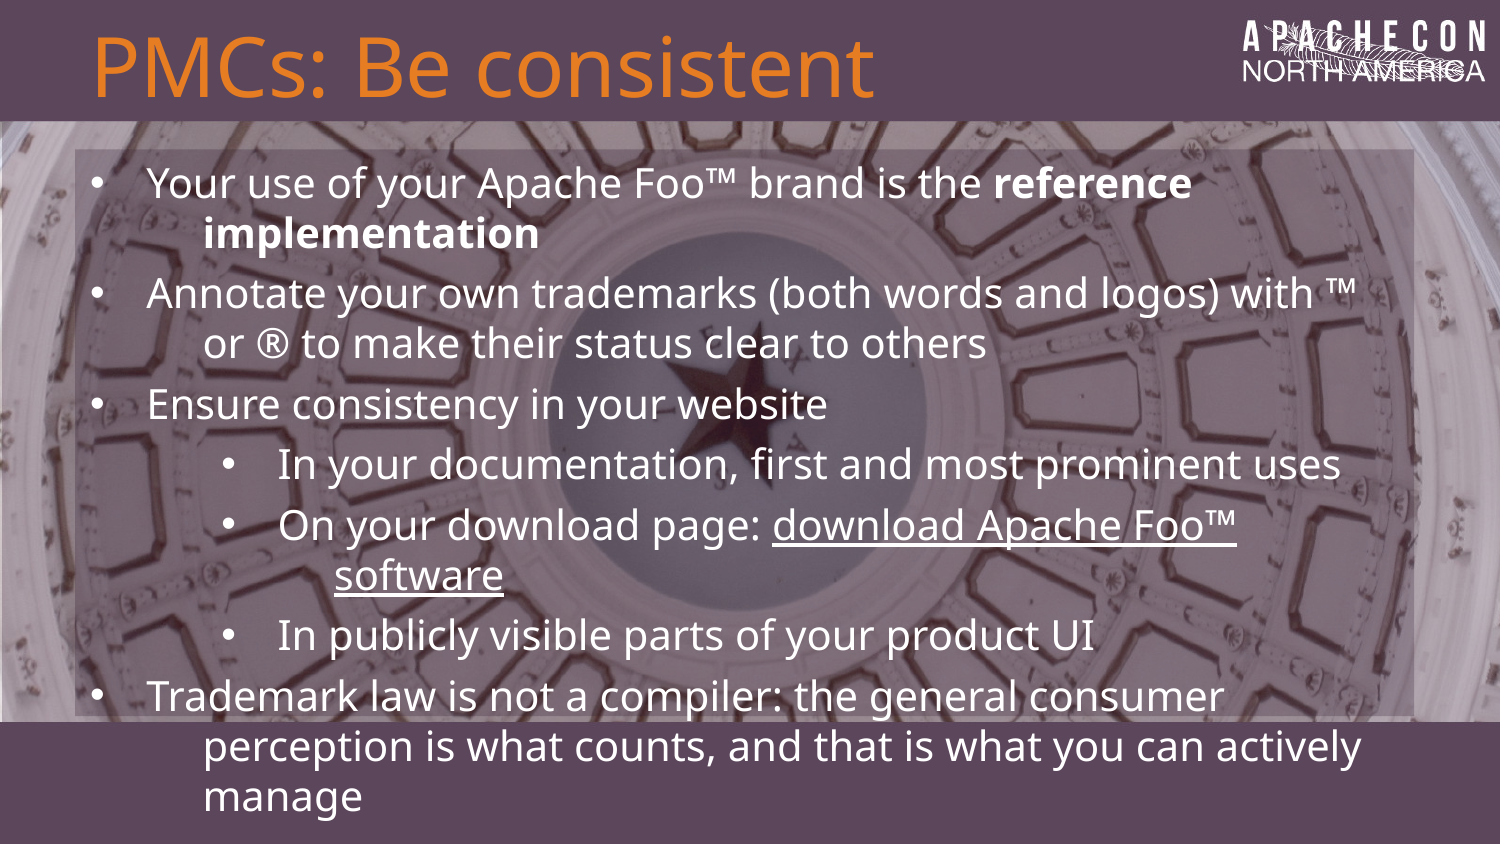

PMCs: Be consistent
Your use of your Apache Foo™ brand is the reference implementation
Annotate your own trademarks (both words and logos) with ™ or ® to make their status clear to others
Ensure consistency in your website
In your documentation, first and most prominent uses
On your download page: download Apache Foo™ software
In publicly visible parts of your product UI
Trademark law is not a compiler: the general consumer perception is what counts, and that is what you can actively manage